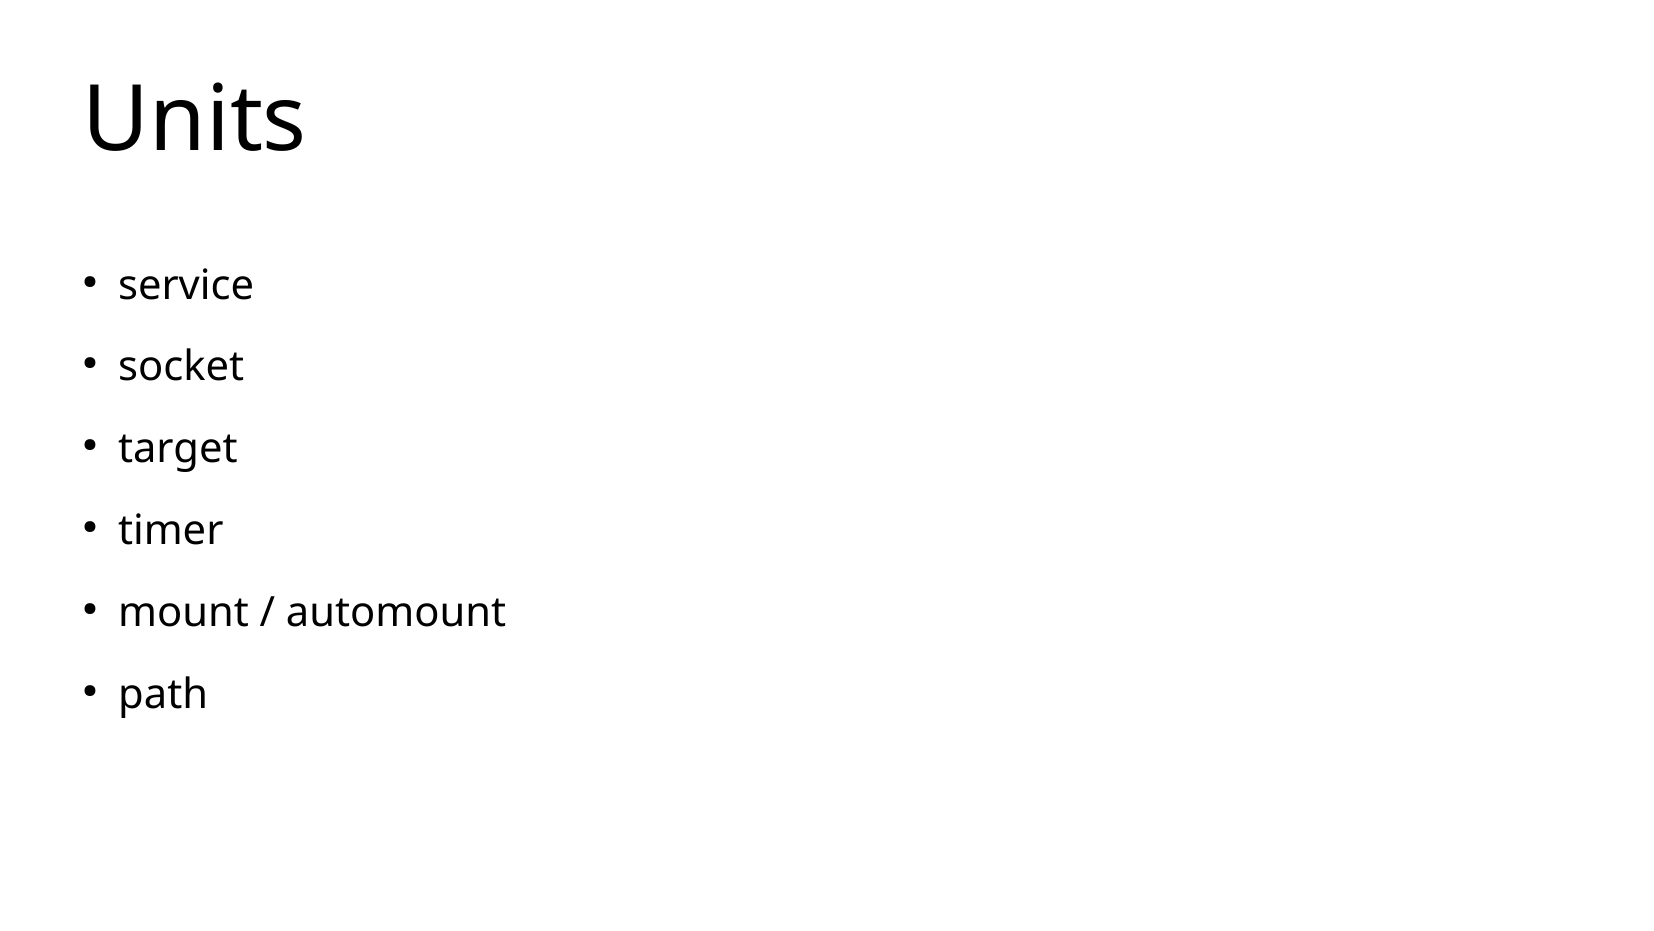

# Units
service
socket
target
timer
mount / automount
path